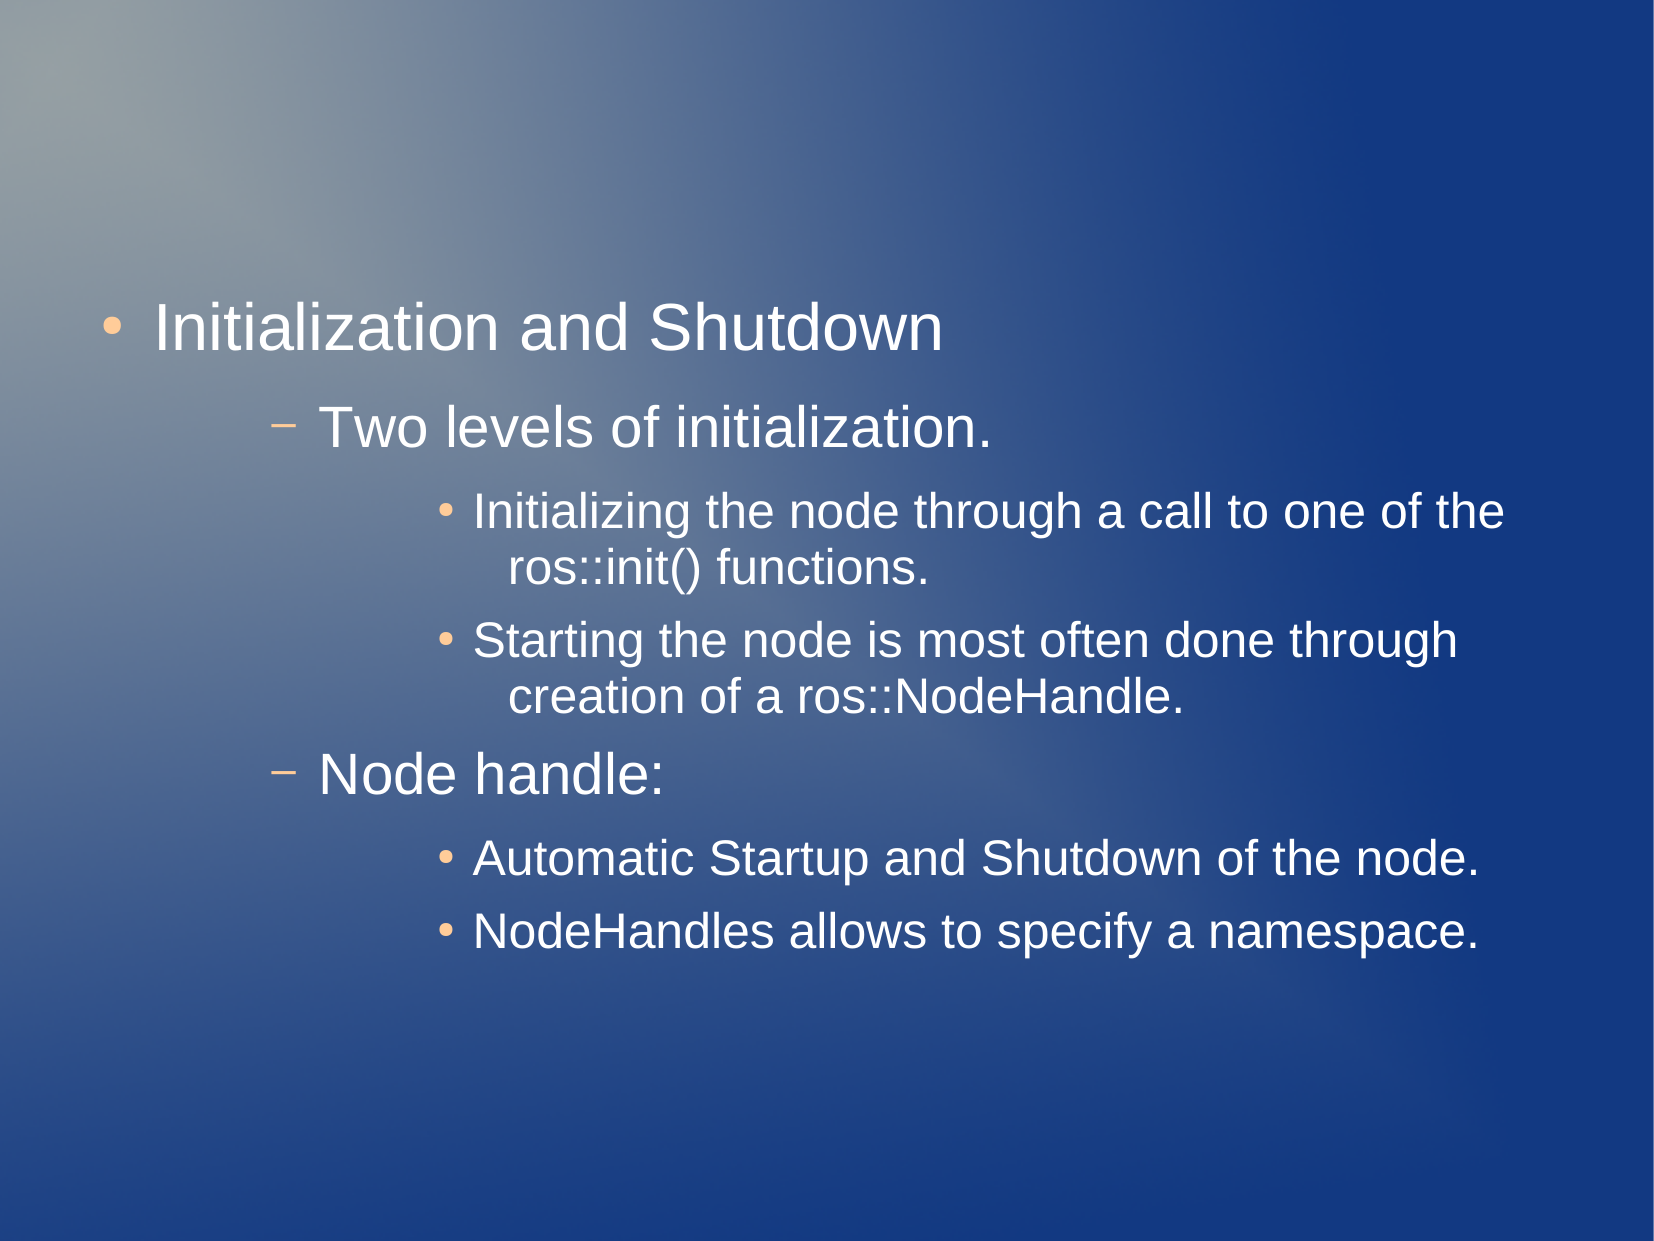

#
Initialization and Shutdown
Two levels of initialization.
Initializing the node through a call to one of the ros::init() functions.
Starting the node is most often done through creation of a ros::NodeHandle.
Node handle:
Automatic Startup and Shutdown of the node.
NodeHandles allows to specify a namespace.